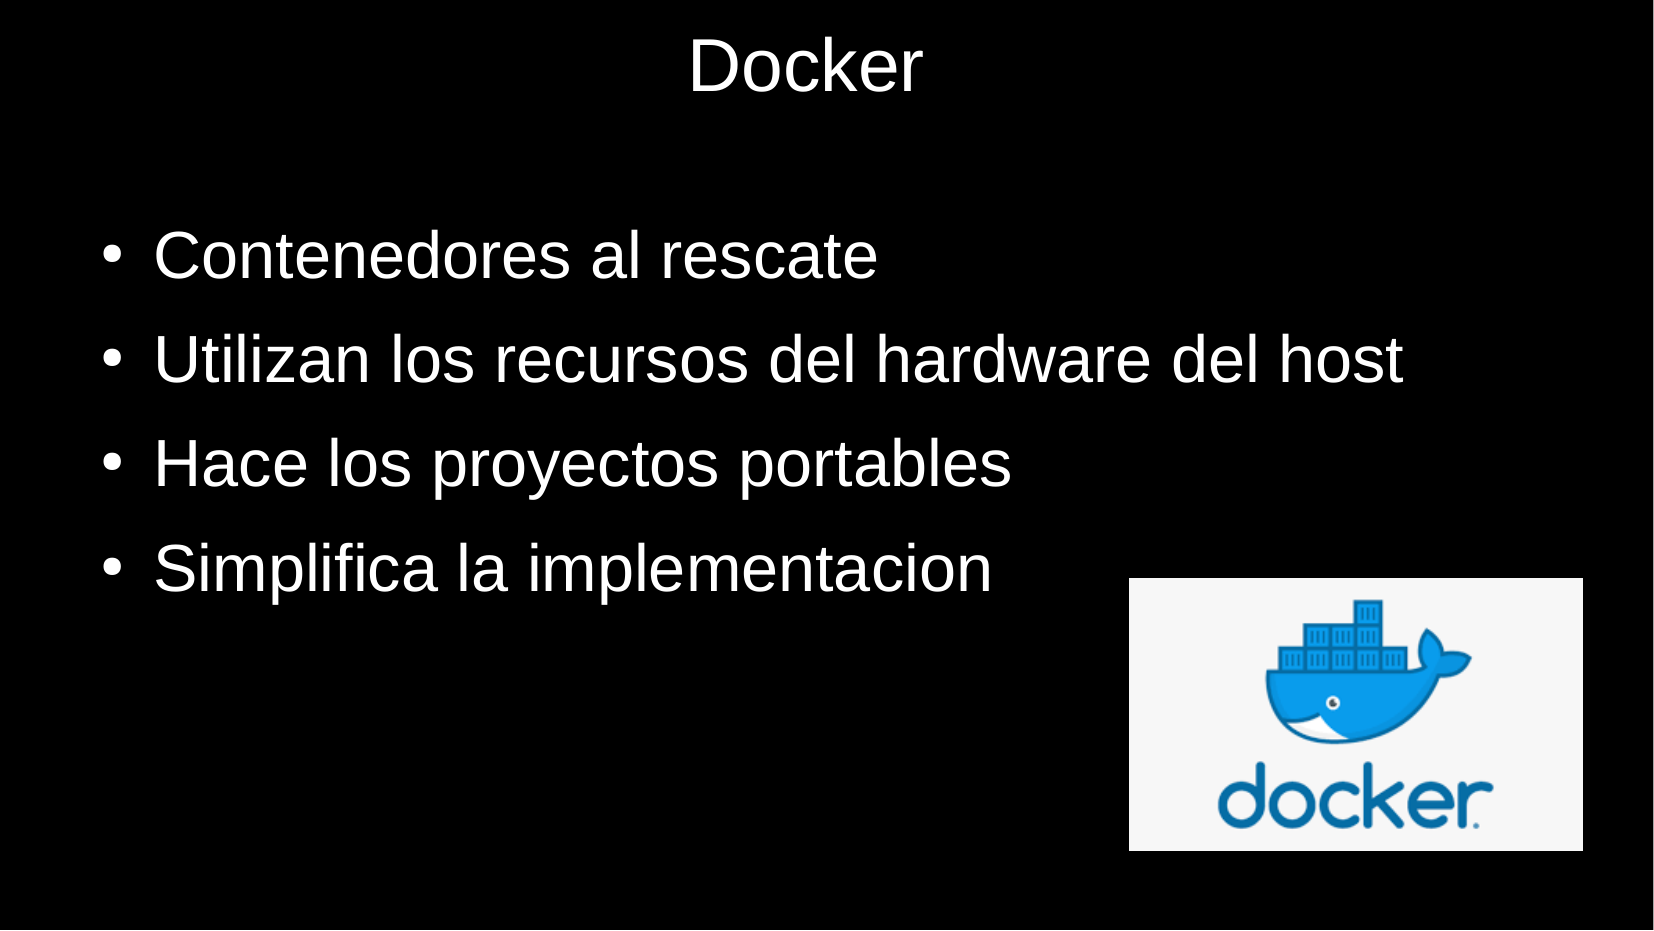

# Docker
Contenedores al rescate
Utilizan los recursos del hardware del host
Hace los proyectos portables
Simplifica la implementacion